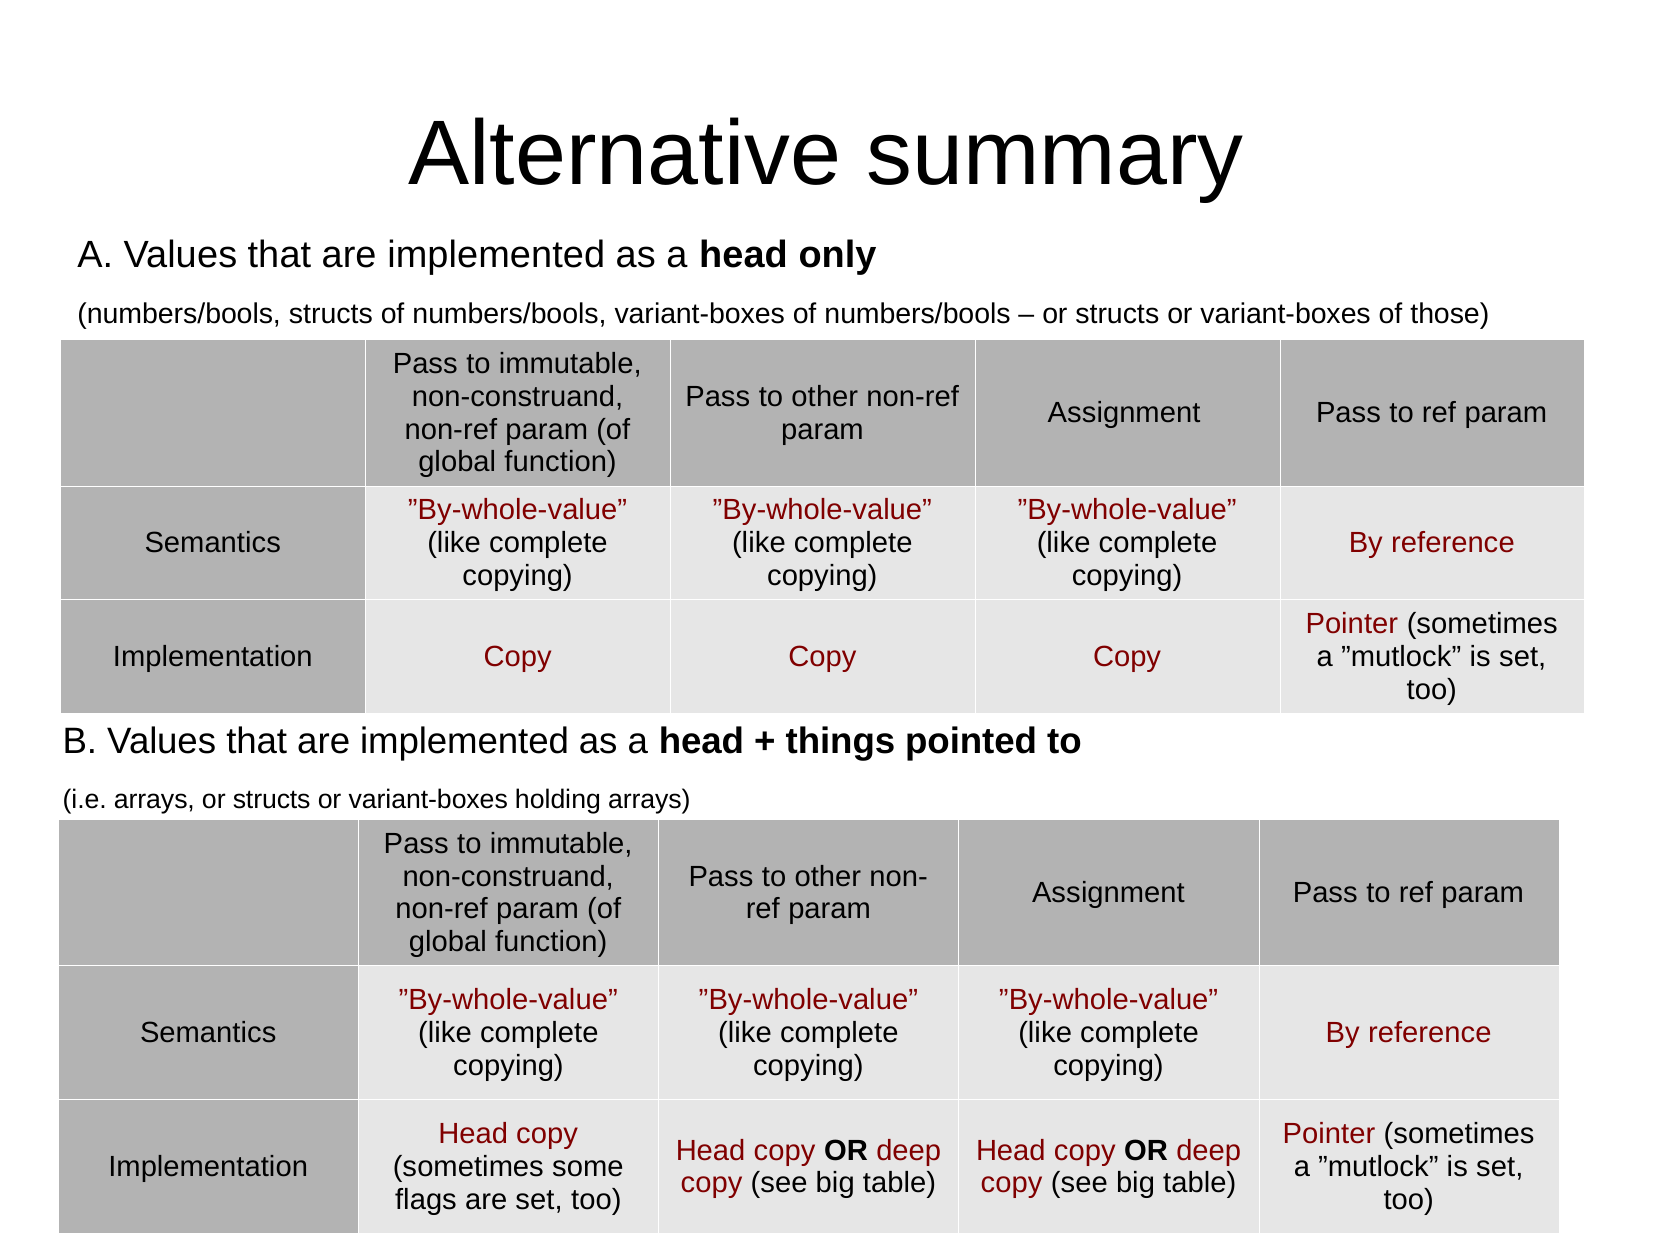

# Alternative summary
A. Values that are implemented as a head only
(numbers/bools, structs of numbers/bools, variant-boxes of numbers/bools – or structs or variant-boxes of those)
| | Pass to immutable, non-construand, non-ref param (of global function) | Pass to other non-ref param | Assignment | Pass to ref param |
| --- | --- | --- | --- | --- |
| Semantics | ”By-whole-value” (like complete copying) | ”By-whole-value” (like complete copying) | ”By-whole-value” (like complete copying) | By reference |
| Implementation | Copy | Copy | Copy | Pointer (sometimes a ”mutlock” is set, too) |
B. Values that are implemented as a head + things pointed to
(i.e. arrays, or structs or variant-boxes holding arrays)
| | Pass to immutable, non-construand, non-ref param (of global function) | Pass to other non-ref param | Assignment | Pass to ref param |
| --- | --- | --- | --- | --- |
| Semantics | ”By-whole-value” (like complete copying) | ”By-whole-value” (like complete copying) | ”By-whole-value” (like complete copying) | By reference |
| Implementation | Head copy (sometimes some flags are set, too) | Head copy OR deep copy (see big table) | Head copy OR deep copy (see big table) | Pointer (sometimes a ”mutlock” is set, too) |